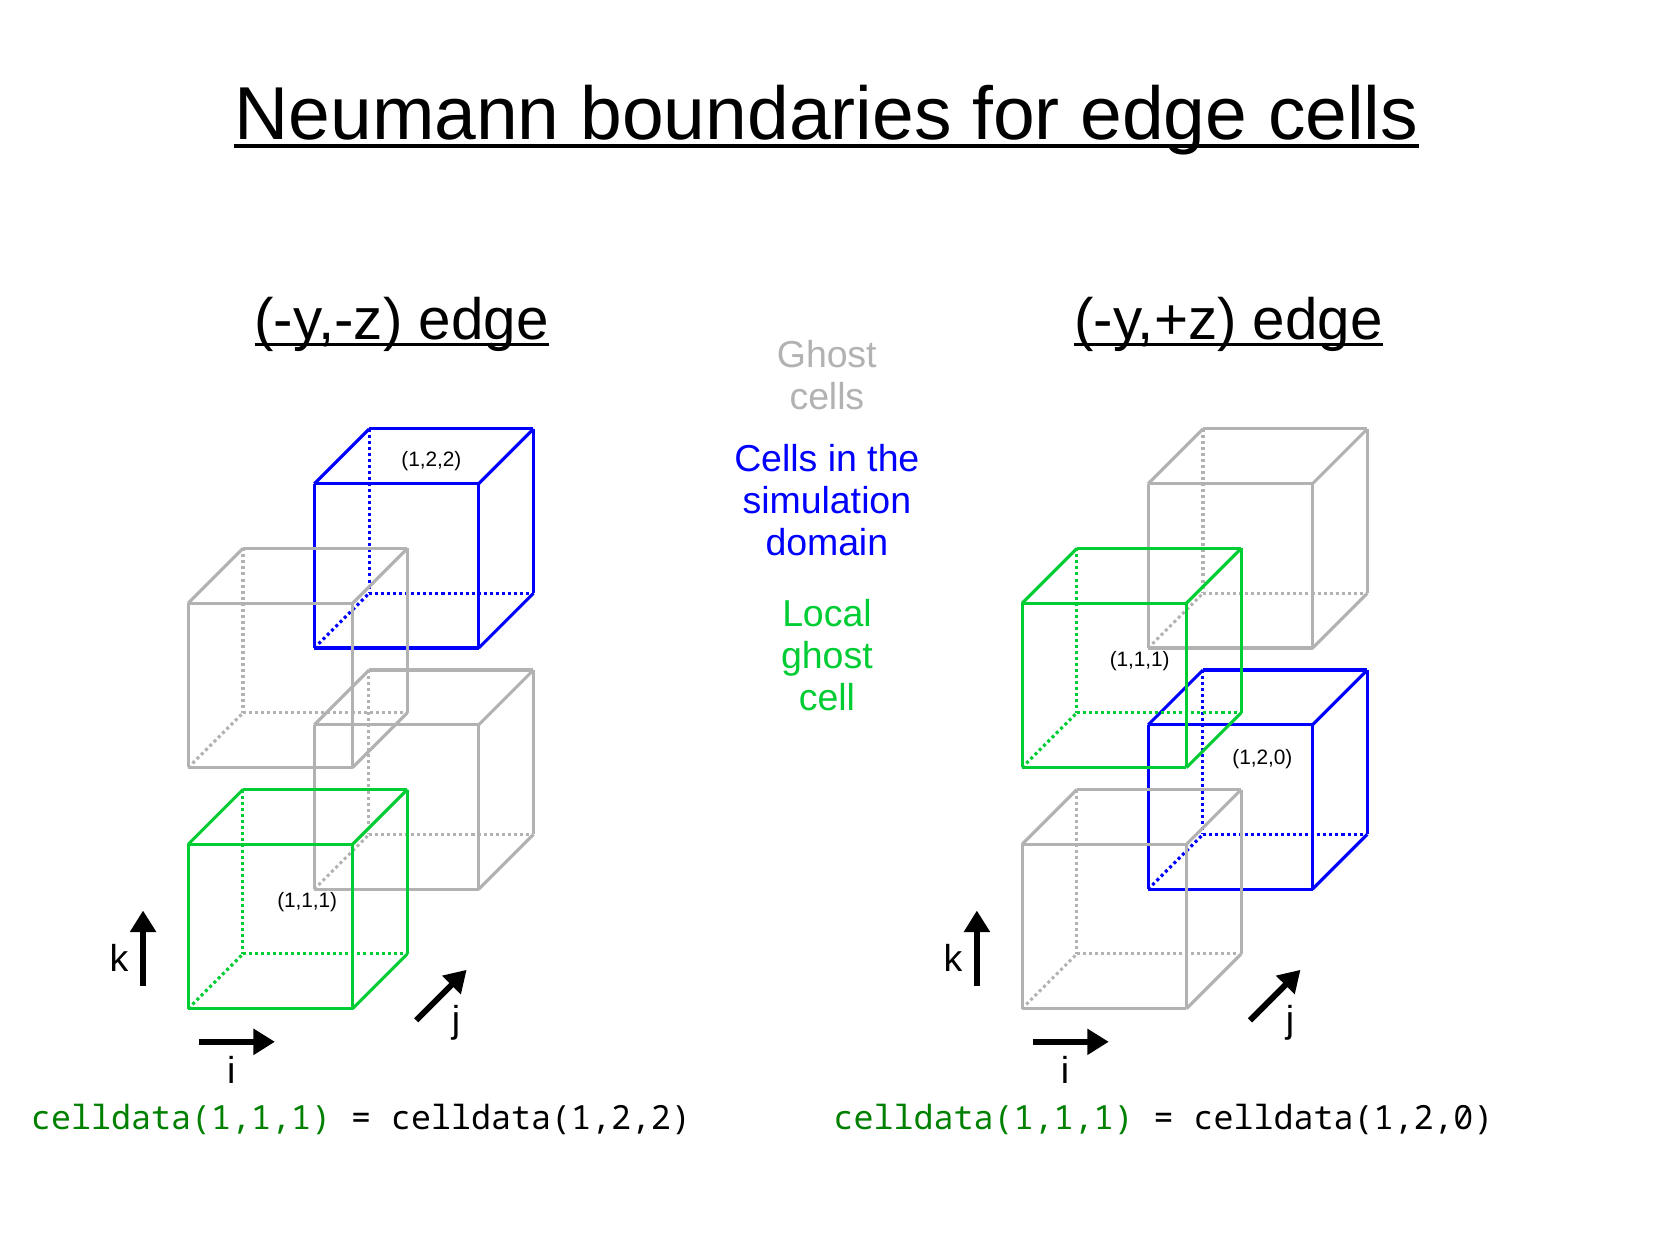

Neumann boundaries for edge cells
(-y,-z) edge
(-y,+z) edge
Ghost
cells
Cells in the simulation domain
(1,2,2)
Local ghost
cell
(1,1,1)
(1,2,0)
(1,1,1)
k
j
i
k
j
i
celldata(1,1,1) = celldata(1,2,2)
celldata(1,1,1) = celldata(1,2,0)